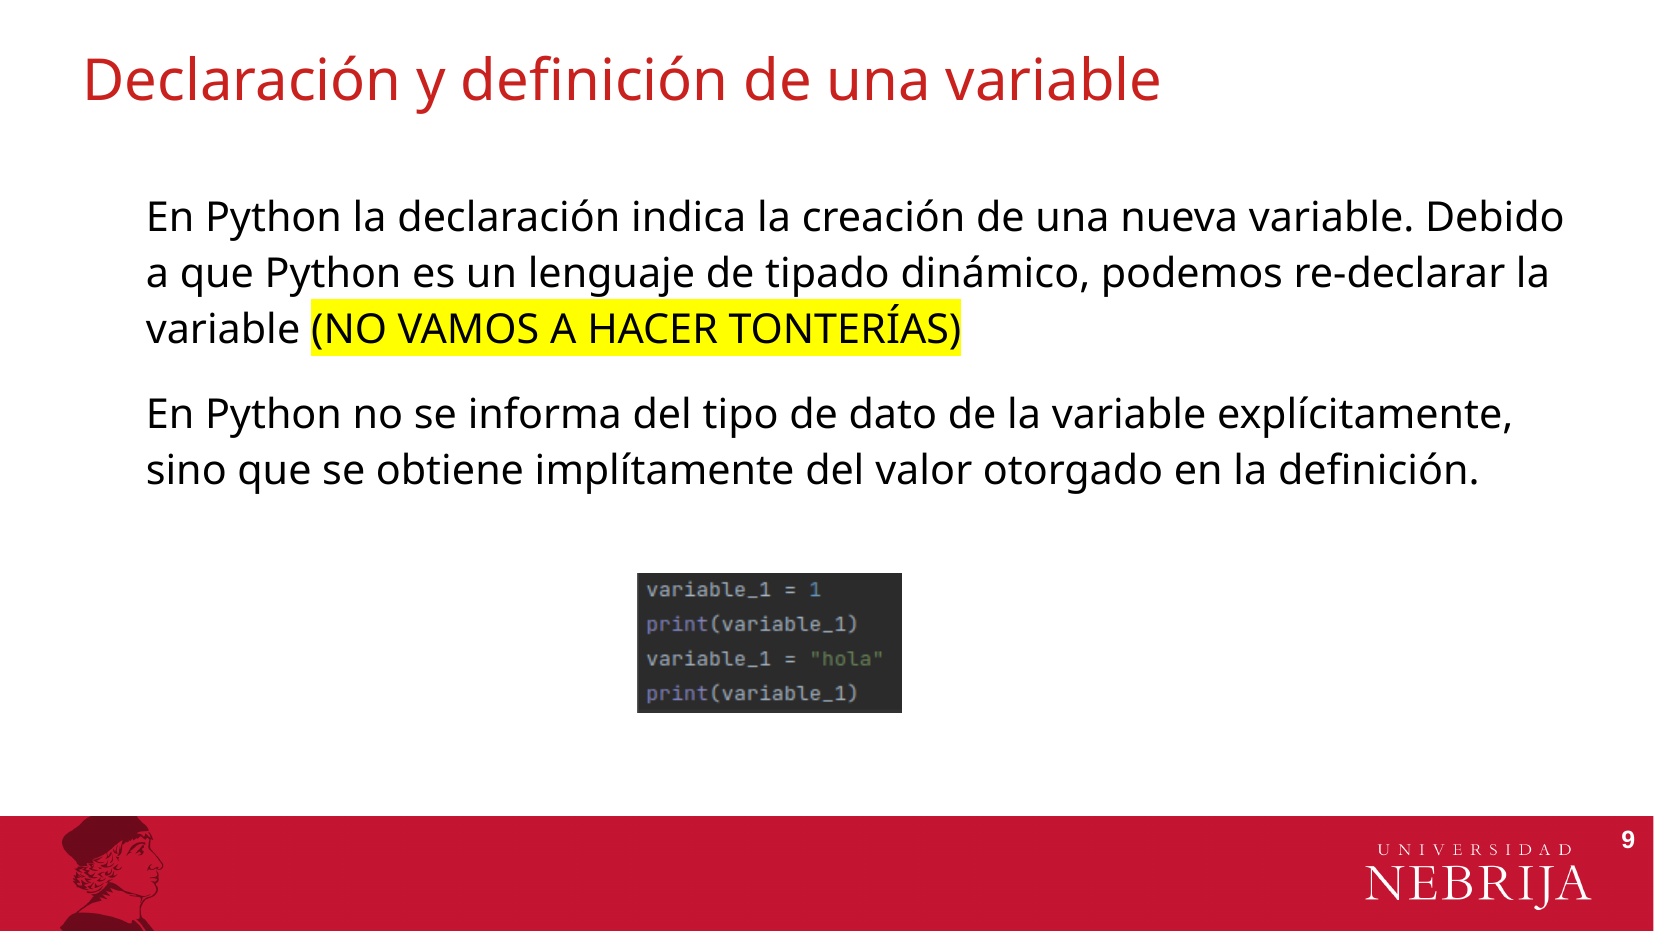

# Declaración y definición de una variable
En Python la declaración indica la creación de una nueva variable. Debido a que Python es un lenguaje de tipado dinámico, podemos re-declarar la variable (NO VAMOS A HACER TONTERÍAS)
En Python no se informa del tipo de dato de la variable explícitamente, sino que se obtiene implítamente del valor otorgado en la definición.